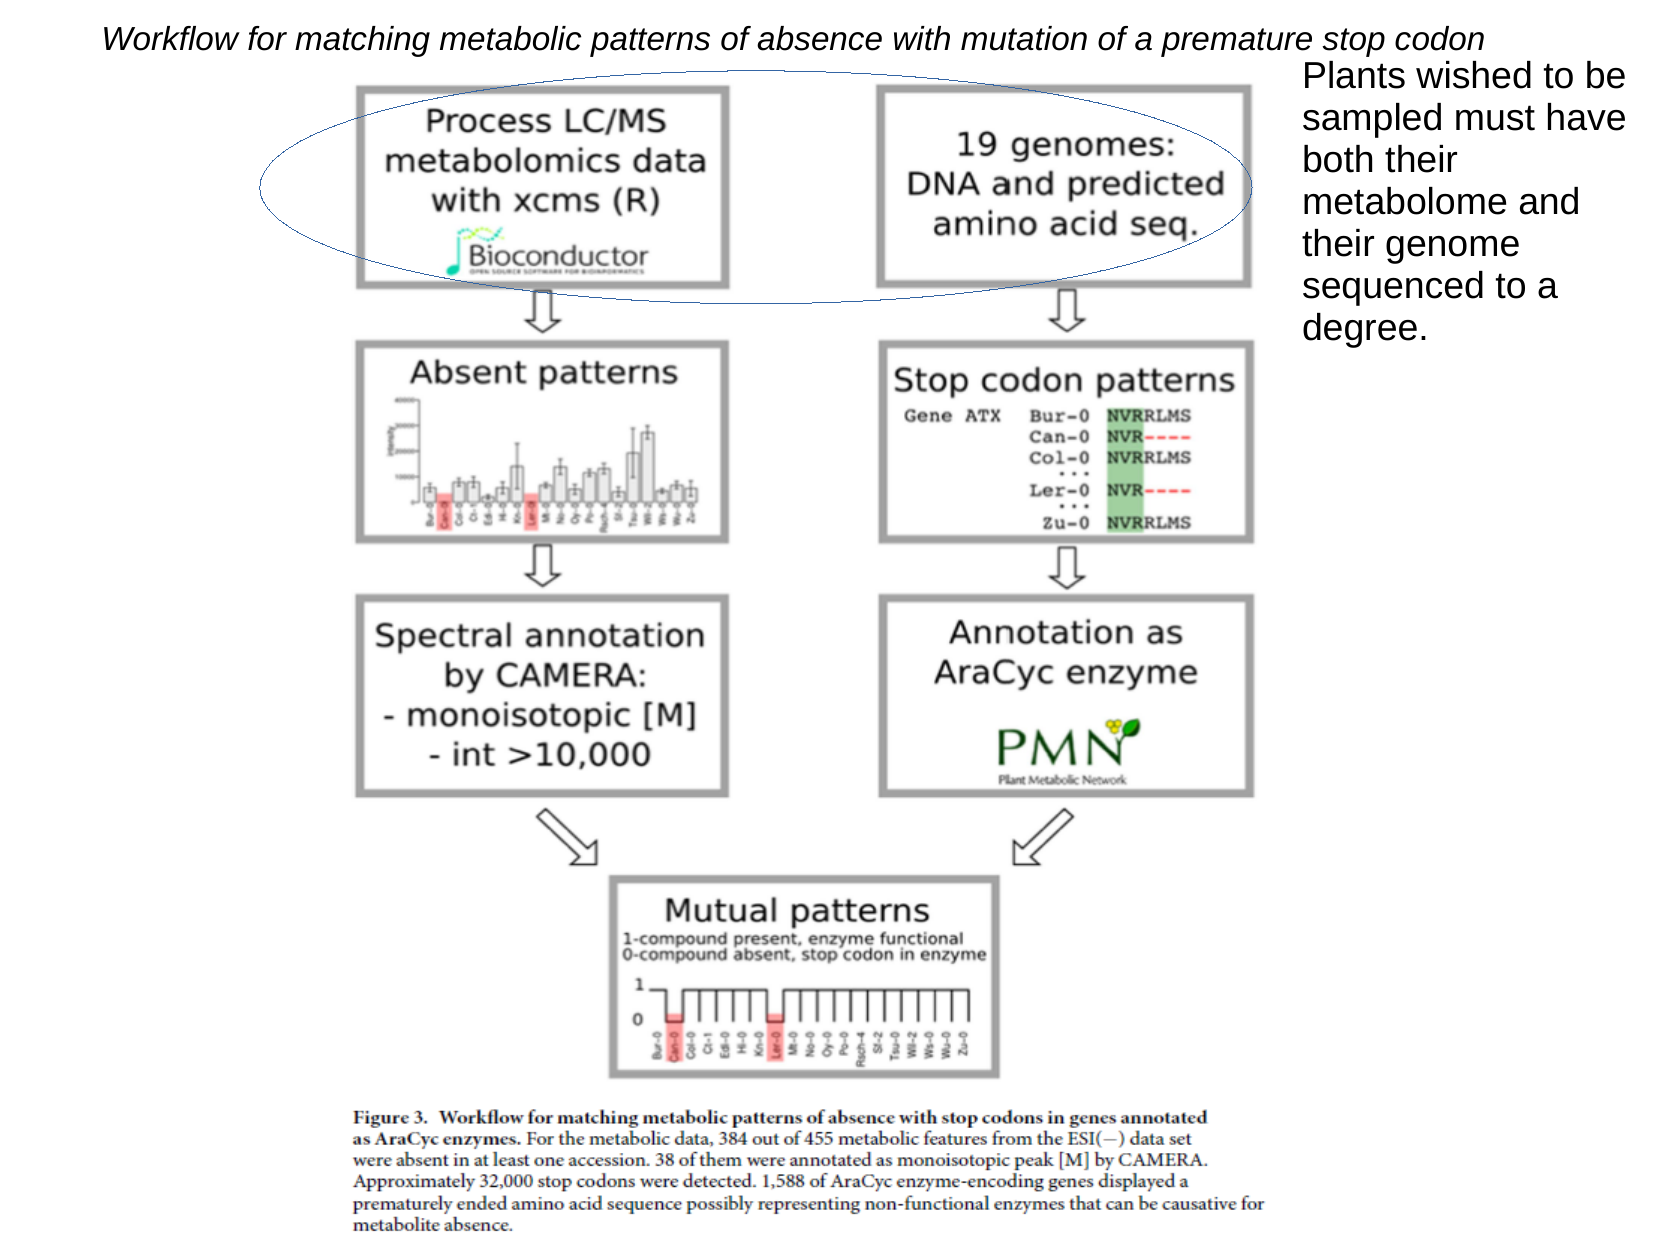

Workflow for matching metabolic patterns of absence with mutation of a premature stop codon
Plants wished to be sampled must have both their metabolome and their genome sequenced to a degree.